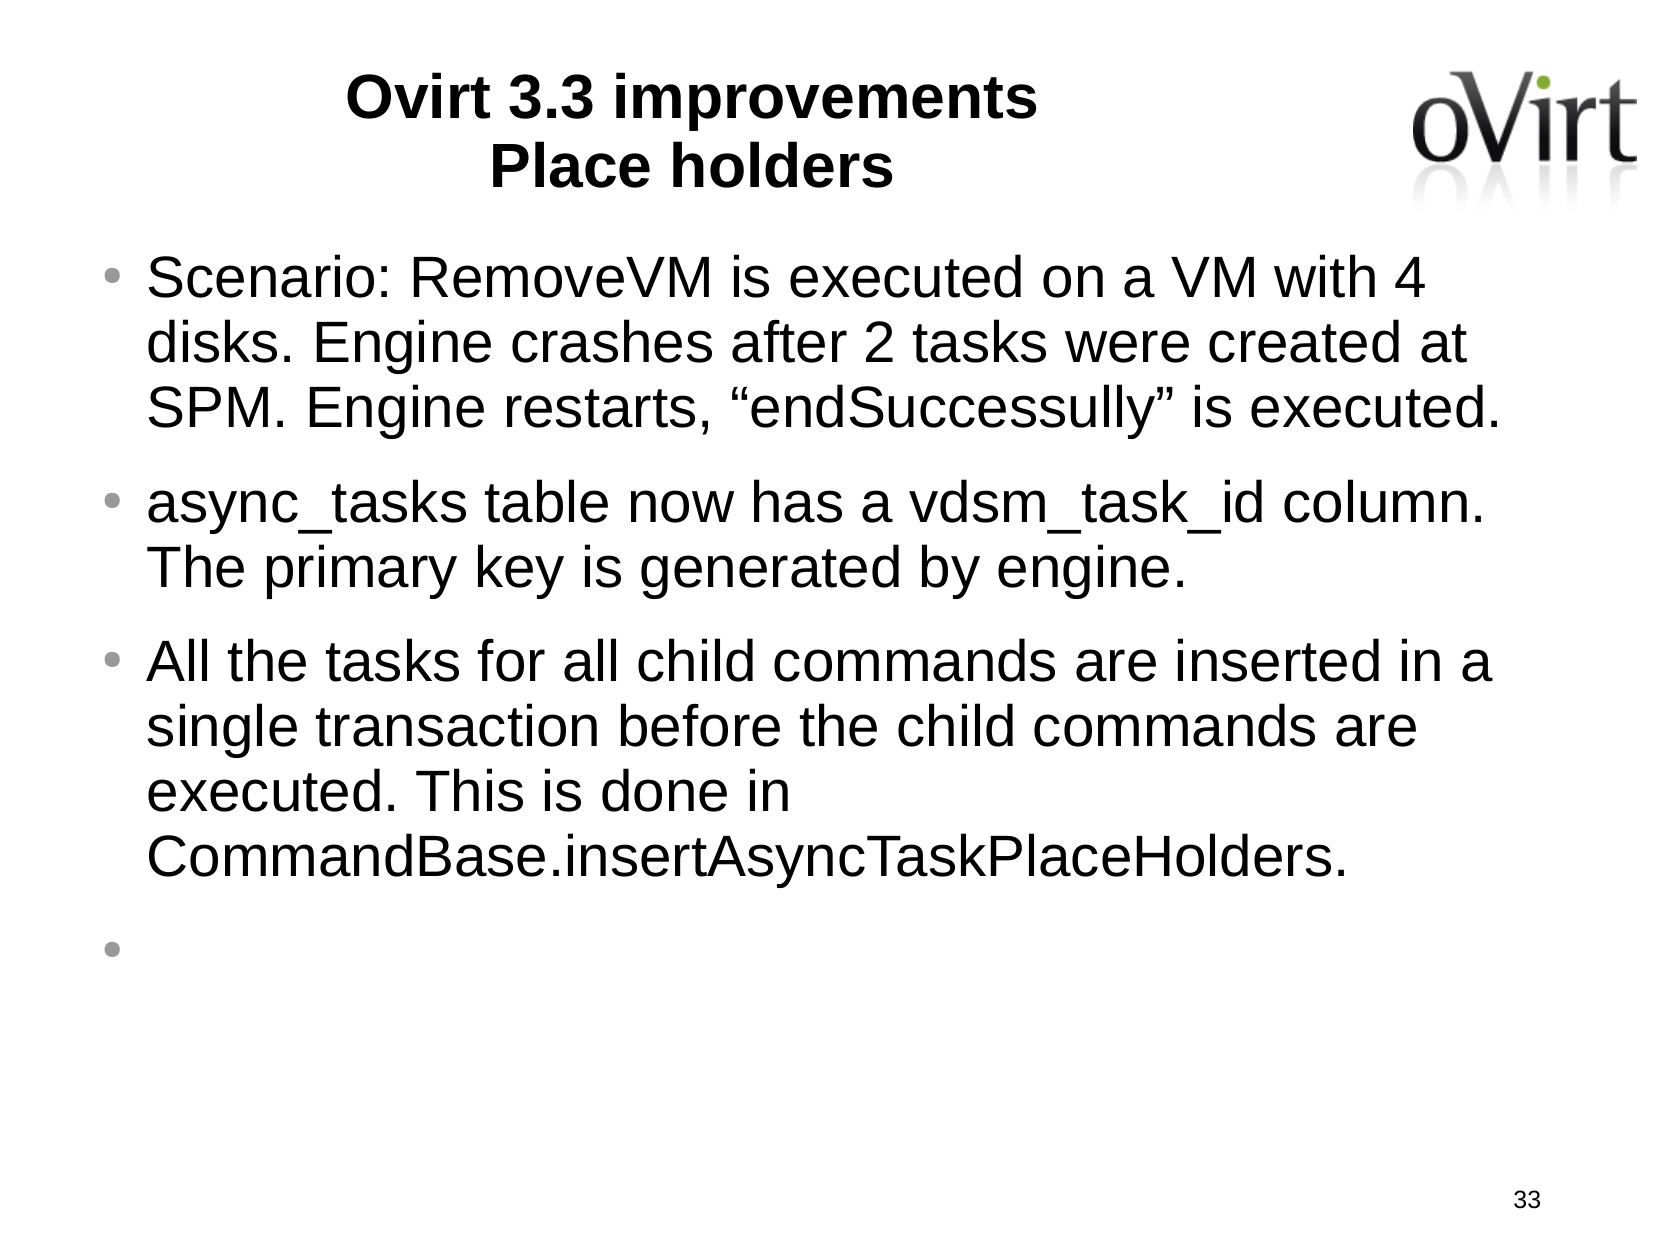

# Ovirt 3.3 improvements Place holders
Scenario: RemoveVM is executed on a VM with 4 disks. Engine crashes after 2 tasks were created at SPM. Engine restarts, “endSuccessully” is executed.
async_tasks table now has a vdsm_task_id column. The primary key is generated by engine.
All the tasks for all child commands are inserted in a single transaction before the child commands are executed. This is done in CommandBase.insertAsyncTaskPlaceHolders.